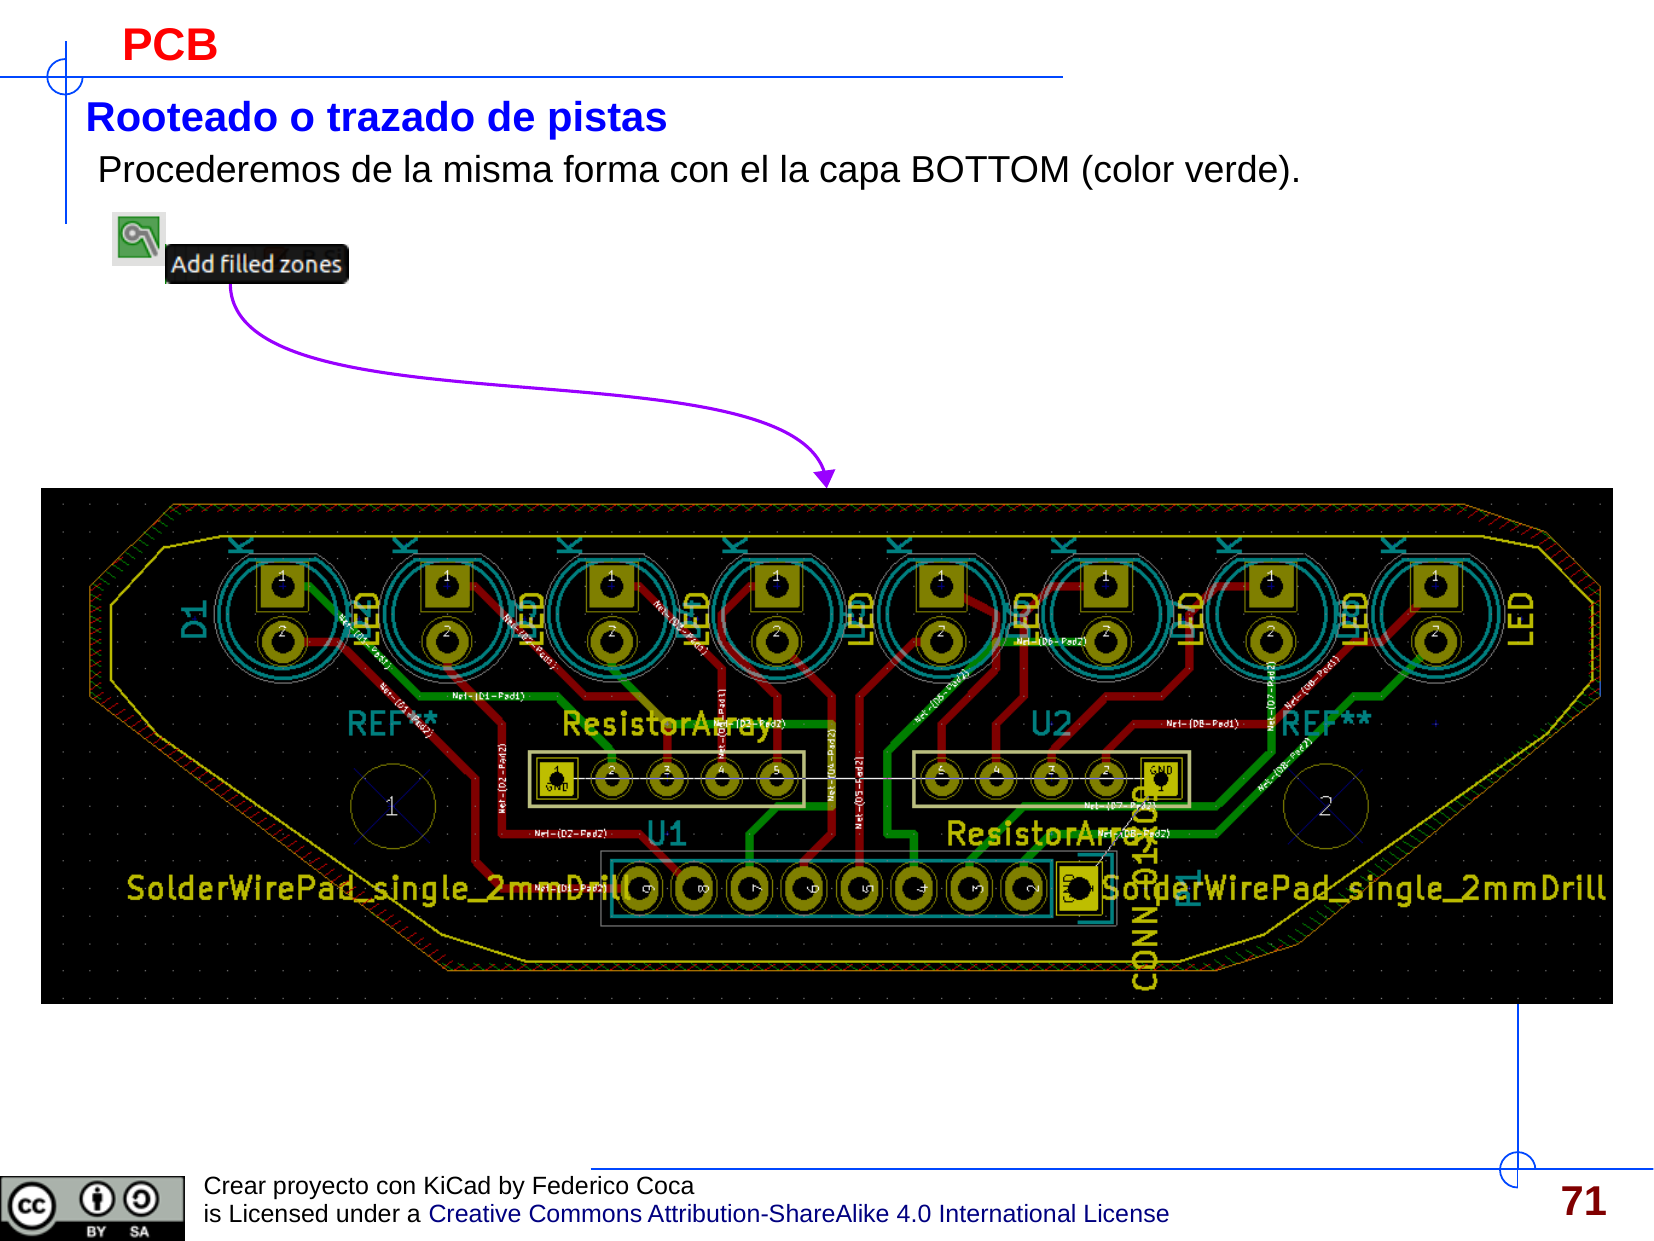

PCB
Rooteado o trazado de pistas
Procederemos de la misma forma con el la capa BOTTOM (color verde).
Crear proyecto con KiCad by Federico Coca
is Licensed under a Creative Commons Attribution-ShareAlike 4.0 International License